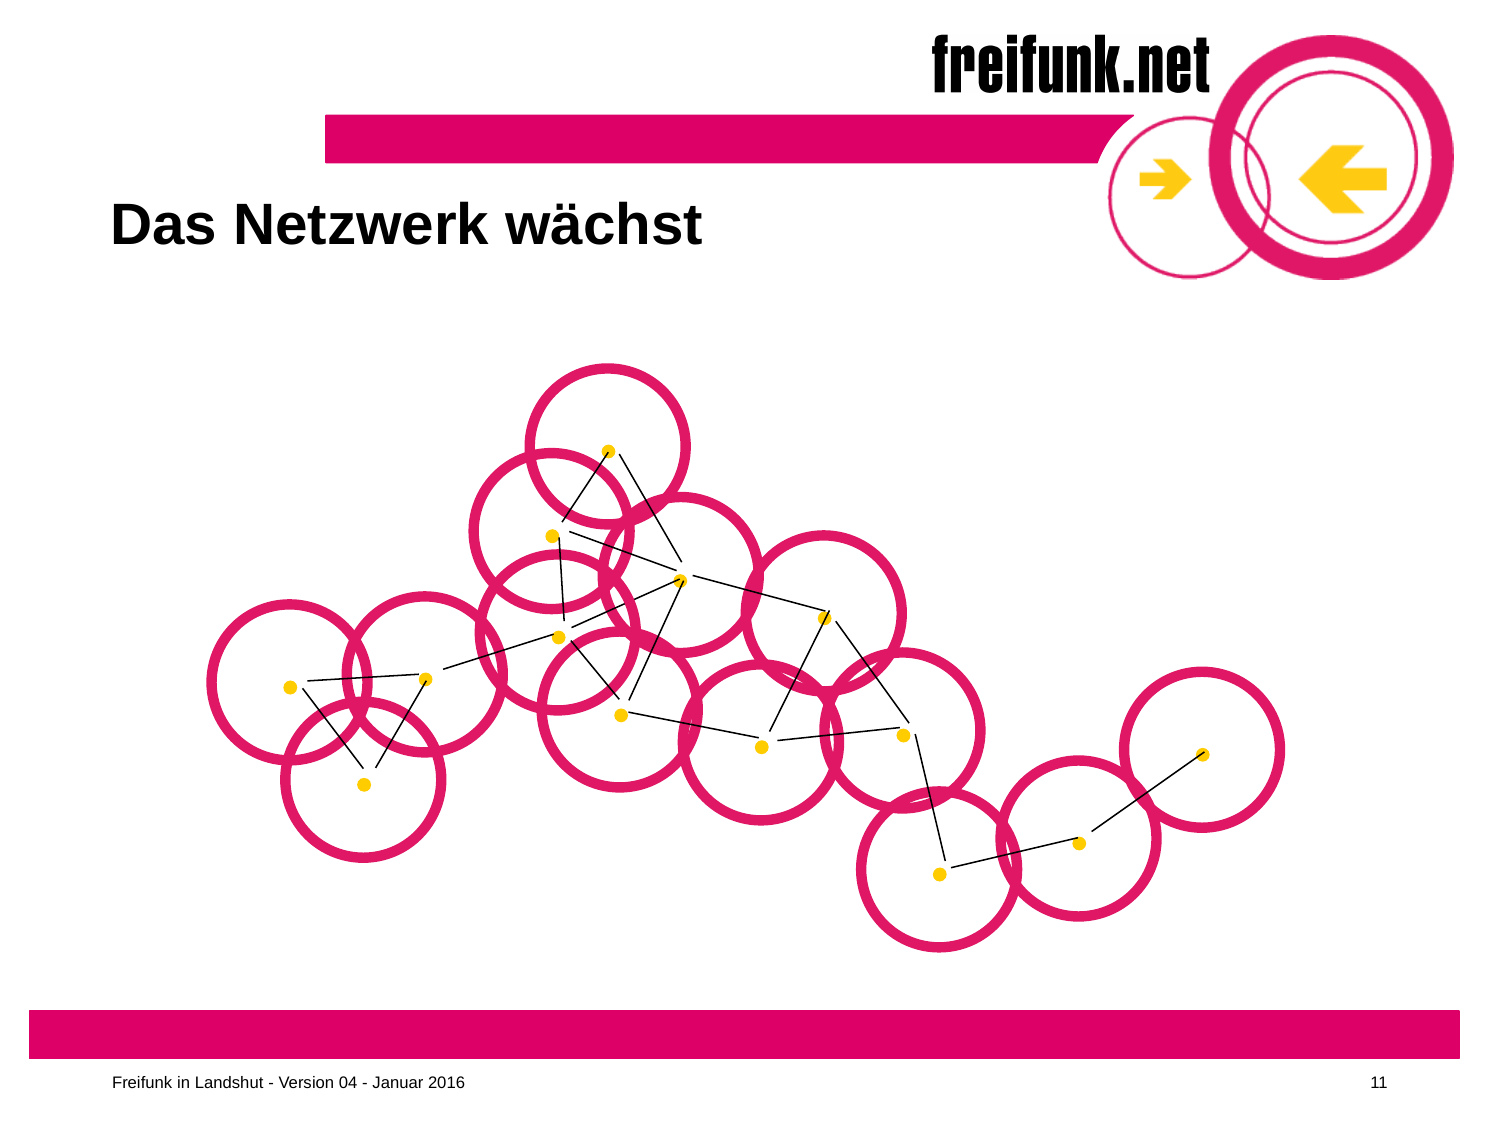

# Das Netzwerk wächst
Freifunk in Landshut - Version 04 - Januar 2016